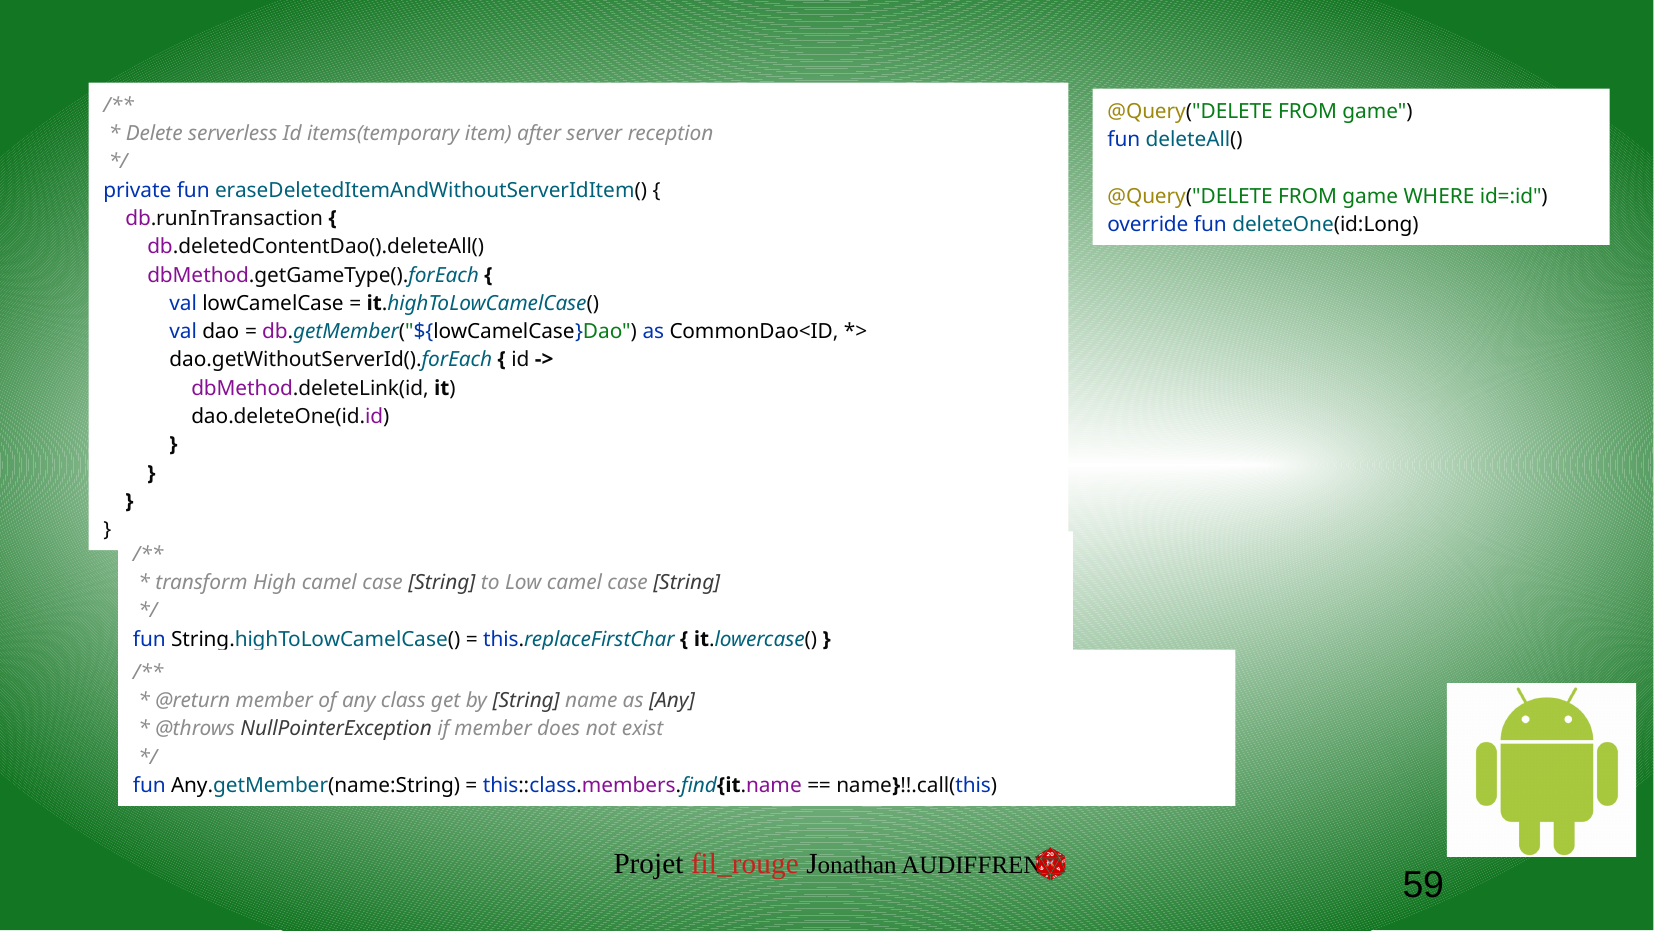

/**
 * Delete serverless Id items(temporary item) after server reception
 */
private fun eraseDeletedItemAndWithoutServerIdItem() {
 db.runInTransaction {
 db.deletedContentDao().deleteAll()
 dbMethod.getGameType().forEach {
 val lowCamelCase = it.highToLowCamelCase()
 val dao = db.getMember("${lowCamelCase}Dao") as CommonDao<ID, *>
 dao.getWithoutServerId().forEach { id ->
 dbMethod.deleteLink(id, it)
 dao.deleteOne(id.id)
 }
 }
 }
}
@Query("DELETE FROM game")
fun deleteAll()
@Query("DELETE FROM game WHERE id=:id")
override fun deleteOne(id:Long)
/**
 * transform High camel case [String] to Low camel case [String]
 */
fun String.highToLowCamelCase() = this.replaceFirstChar { it.lowercase() }
/**
 * @return member of any class get by [String] name as [Any]
 * @throws NullPointerException if member does not exist
 */
fun Any.getMember(name:String) = this::class.members.find{it.name == name}!!.call(this)